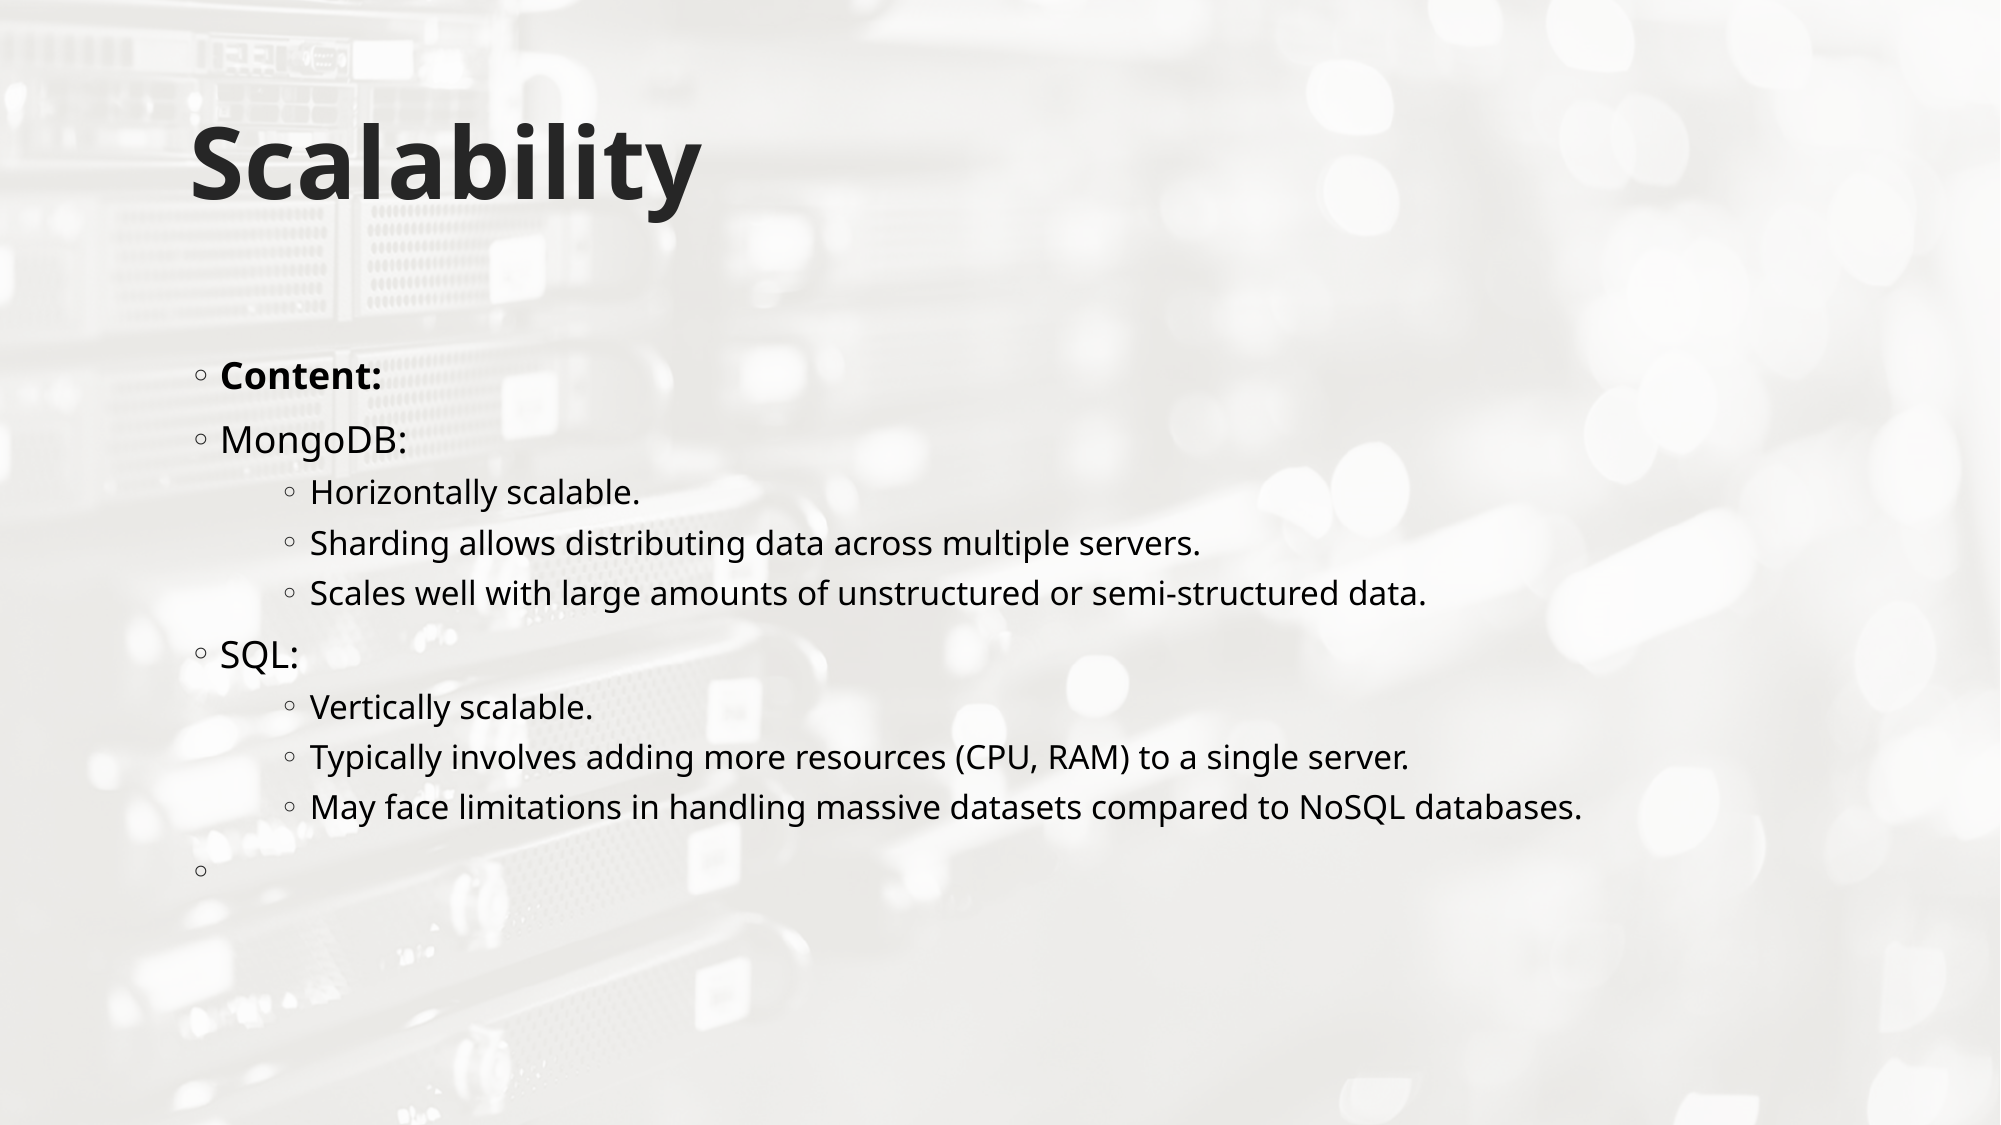

# Scalability
Content:
MongoDB:
Horizontally scalable.
Sharding allows distributing data across multiple servers.
Scales well with large amounts of unstructured or semi-structured data.
SQL:
Vertically scalable.
Typically involves adding more resources (CPU, RAM) to a single server.
May face limitations in handling massive datasets compared to NoSQL databases.